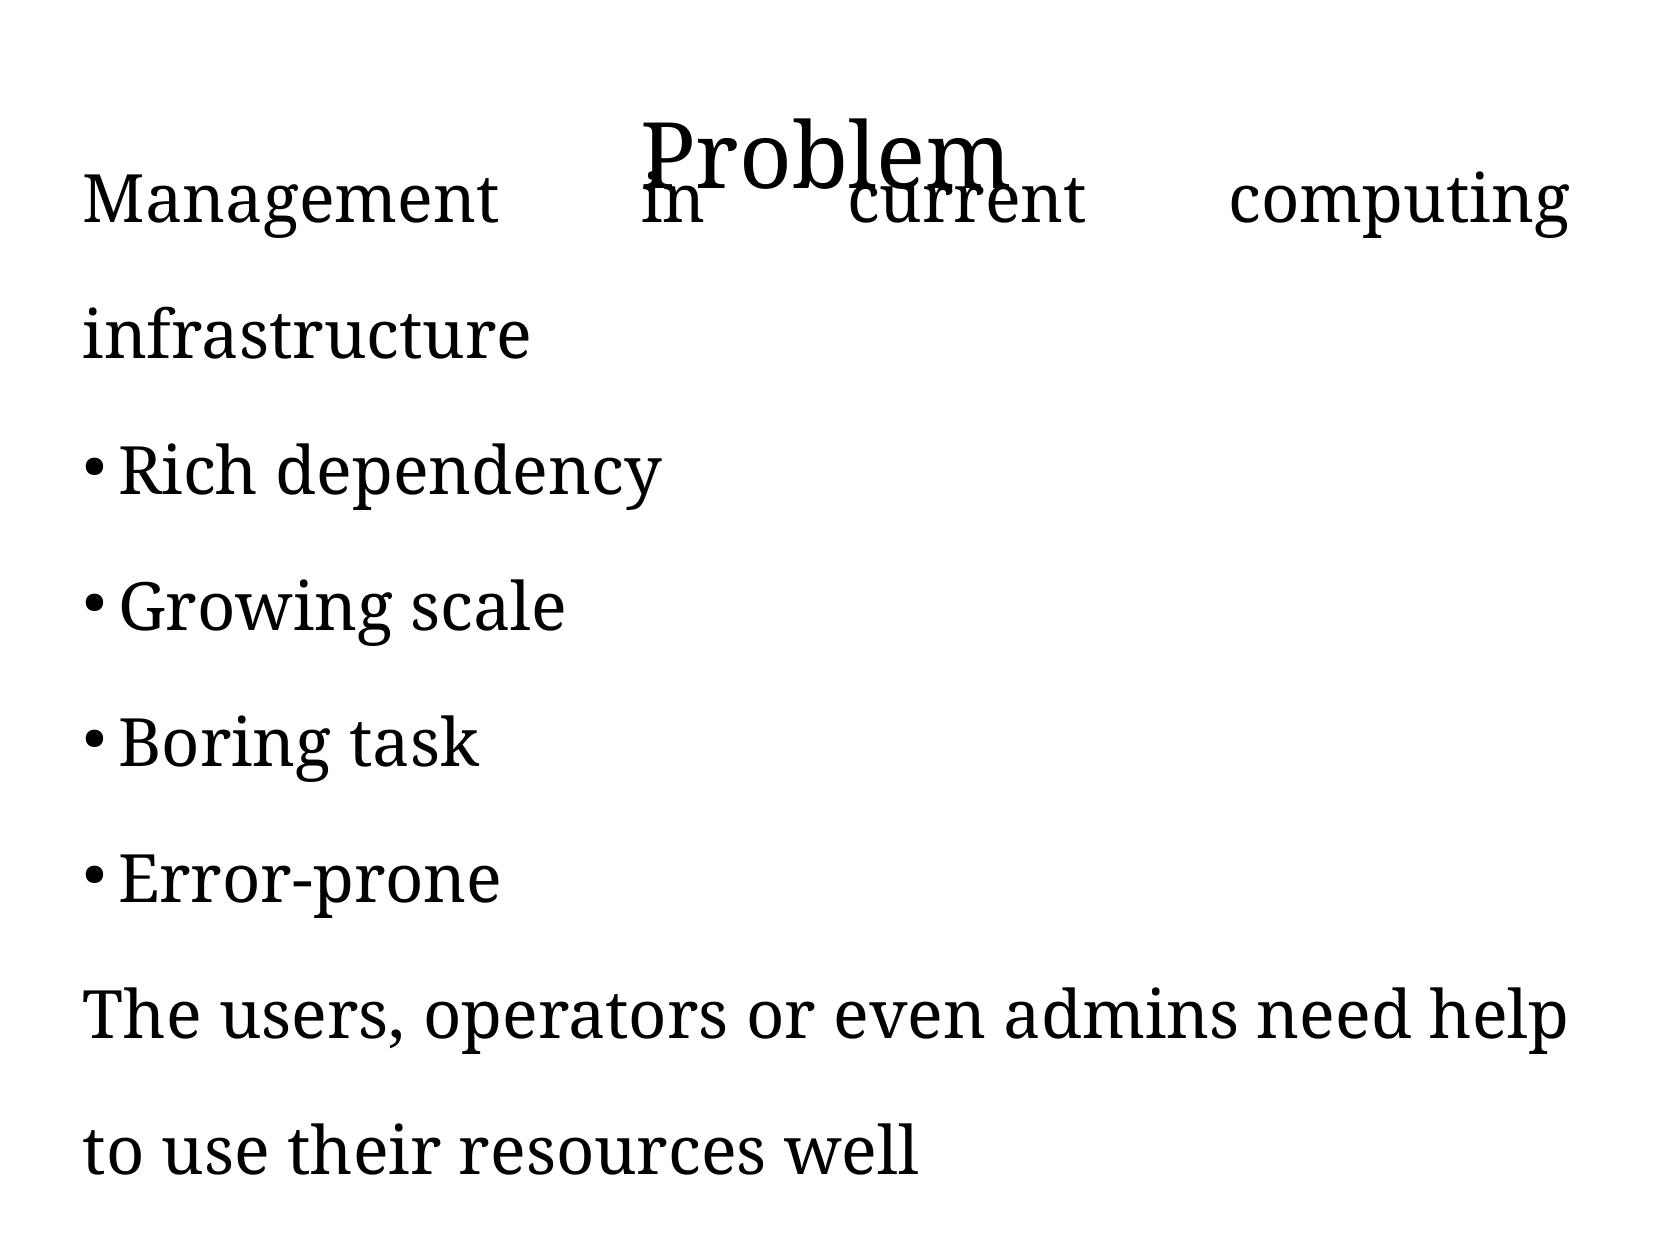

# Problem
Management in current computing infrastructure
Rich dependency
Growing scale
Boring task
Error-prone
The users, operators or even admins need help to use their resources well